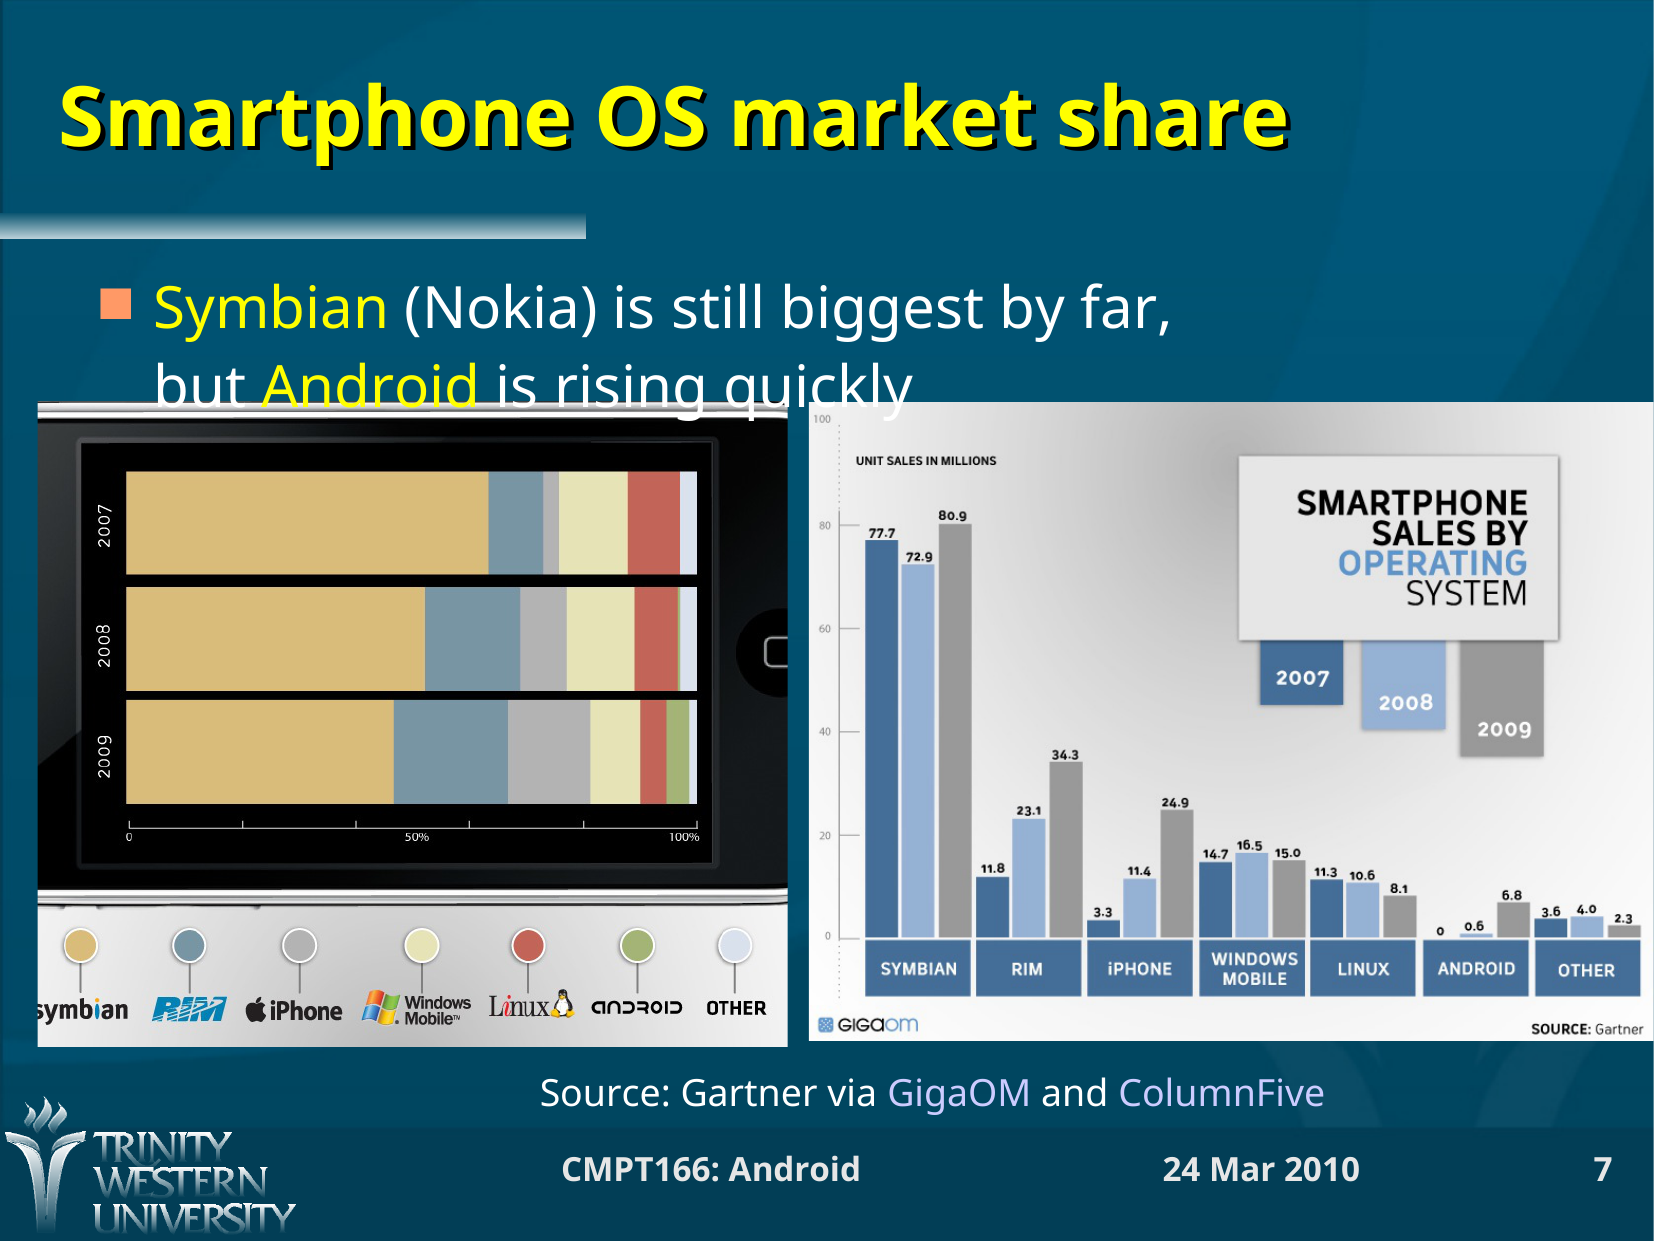

# Smartphone OS market share
Symbian (Nokia) is still biggest by far,
but Android is rising quickly
Source: Gartner via GigaOM and ColumnFive
CMPT166: Android
24 Mar 2010
7